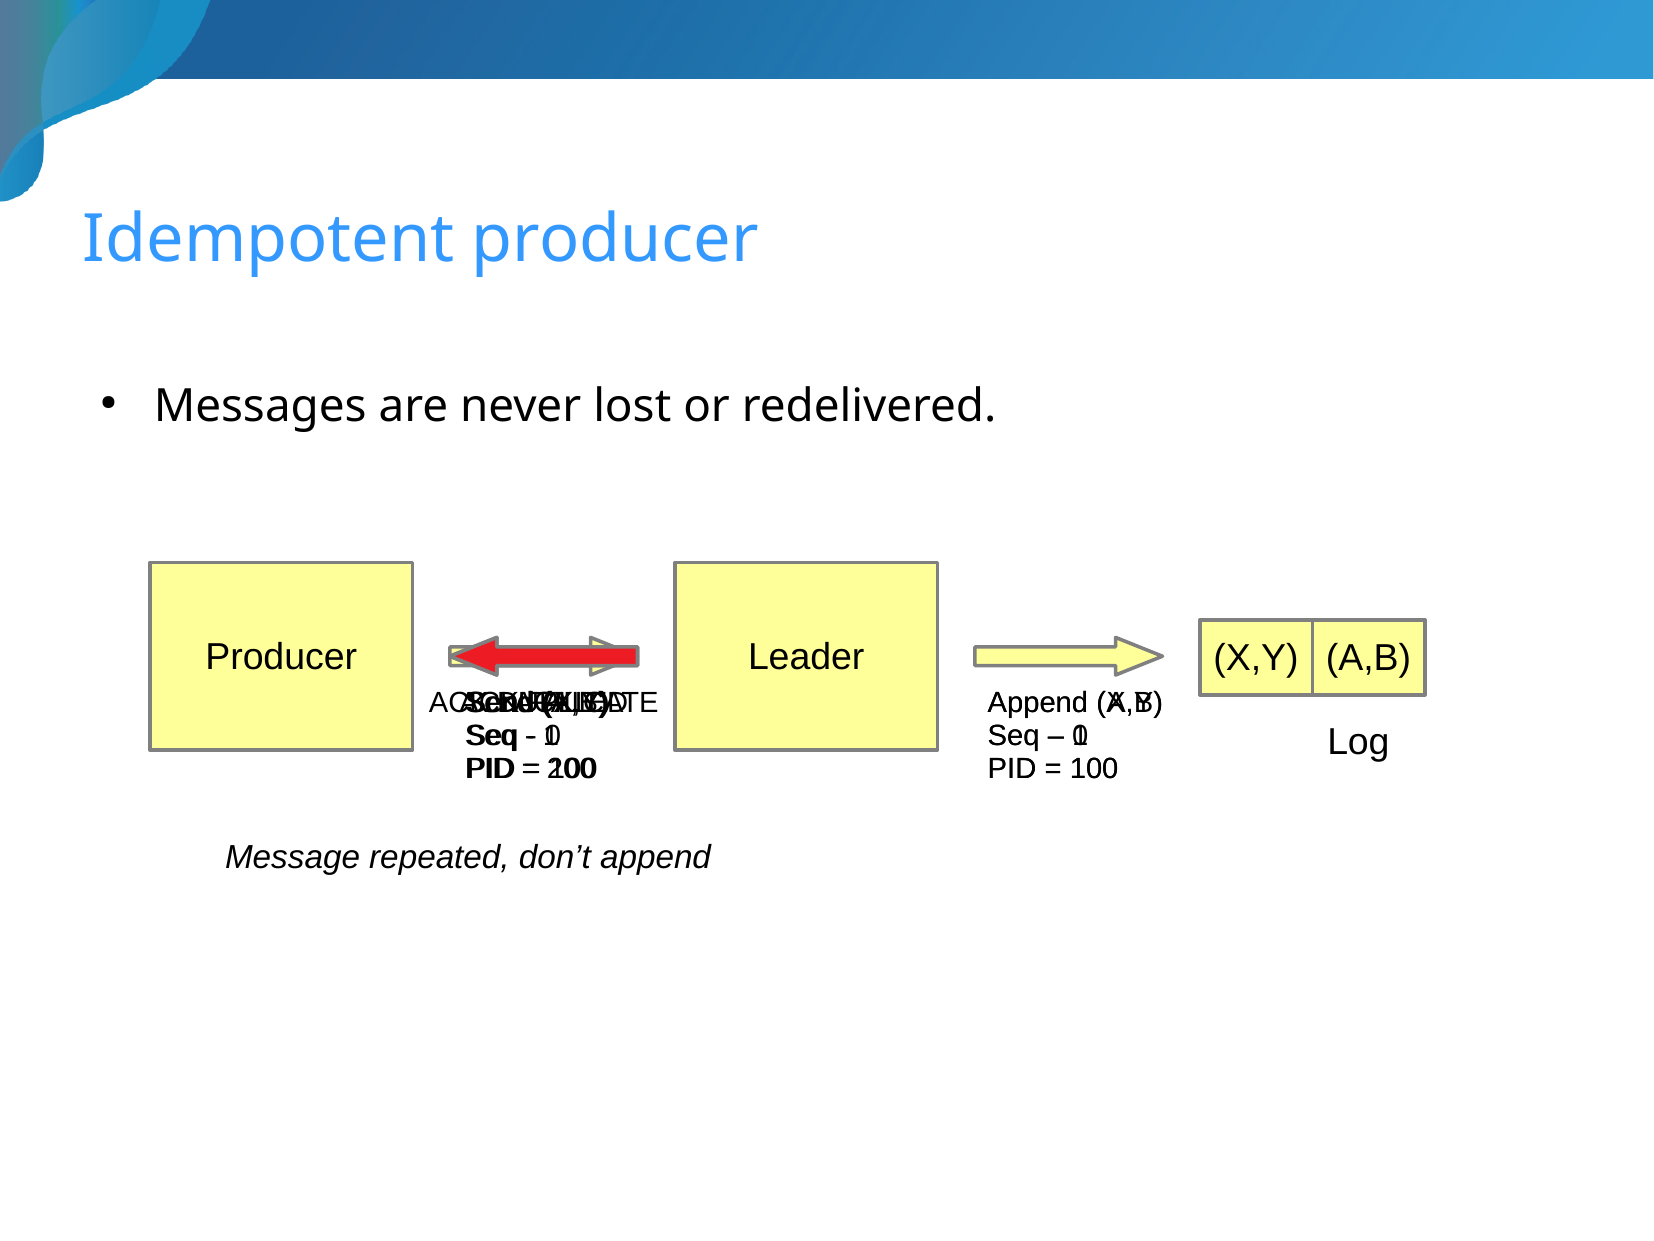

# Idempotent producer
Messages are never lost or redelivered.
Producer
Leader
(X,Y)
(A,B)
Send (X,Y)
Seq - 0
PID = 100
Append (X,Y)
Seq – 0
PID = 100
Append (A,B)
Seq – 1
PID = 100
ACK FAILED
ACK DUPLICATE
Send (A,B)
Seq - 1
PID = 200
ACK
Log
Message repeated, don’t append